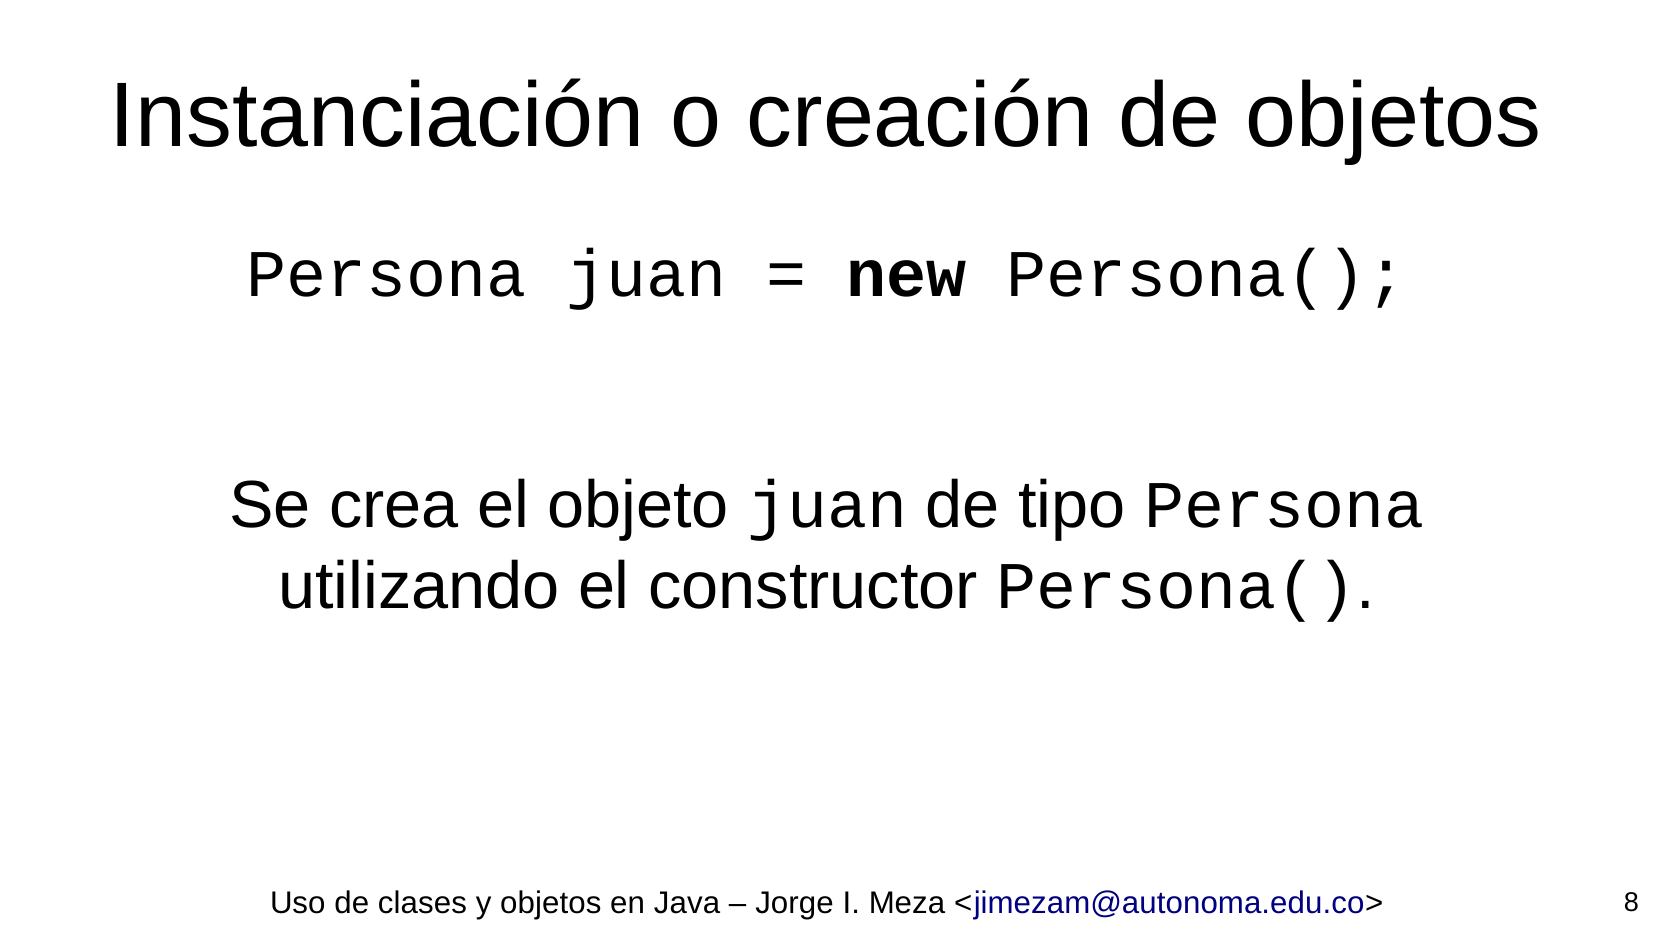

# Instanciación o creación de objetos
Persona juan = new Persona();
Se crea el objeto juan de tipo Persona utilizando el constructor Persona().